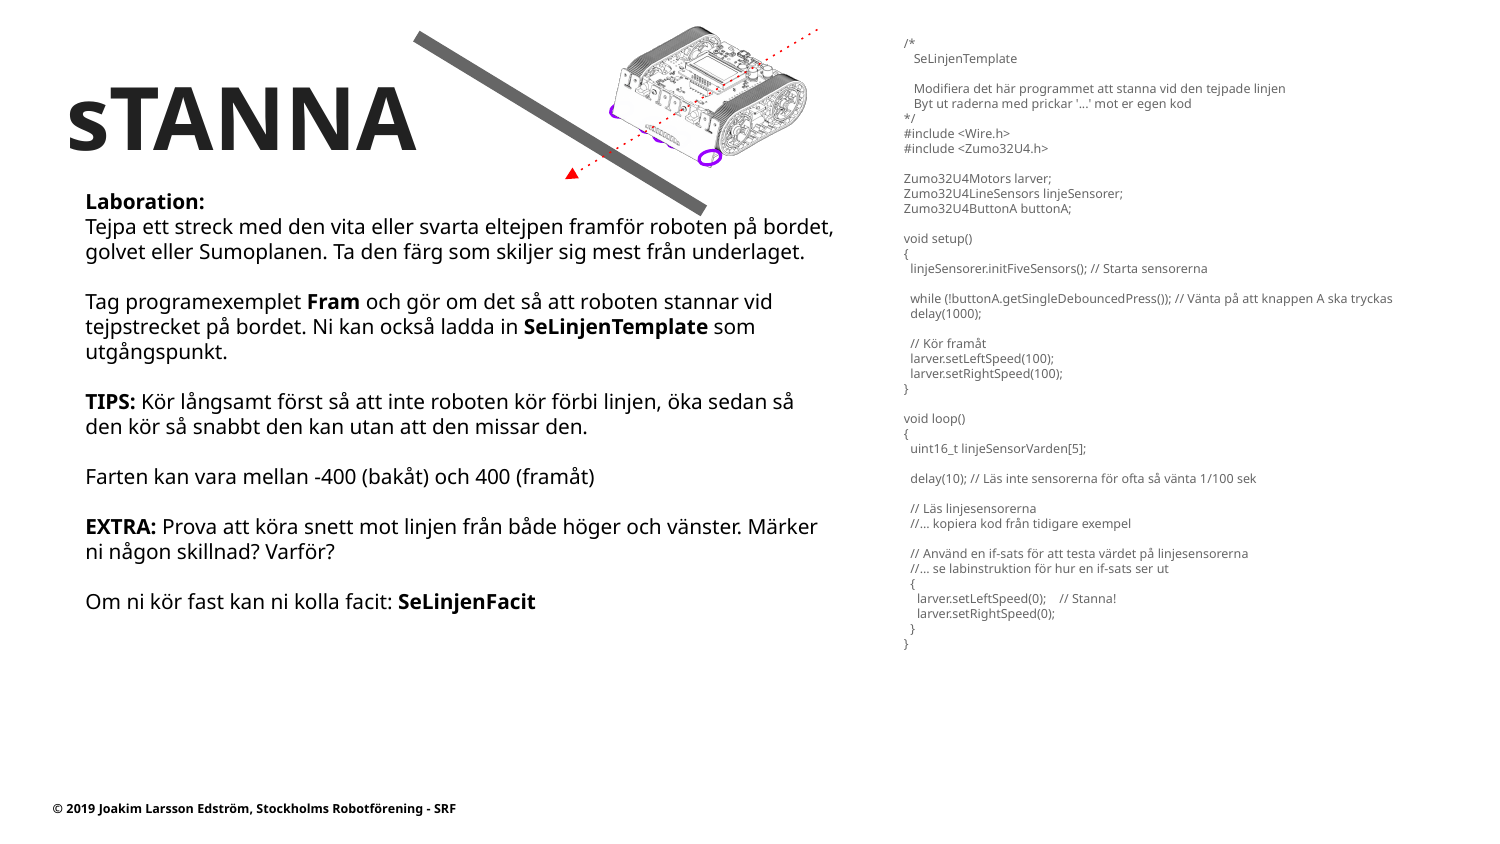

/*
 SeLinjenTemplate
 Modifiera det här programmet att stanna vid den tejpade linjen
 Byt ut raderna med prickar '...' mot er egen kod
*/
#include <Wire.h>
#include <Zumo32U4.h>
Zumo32U4Motors larver;
Zumo32U4LineSensors linjeSensorer;
Zumo32U4ButtonA buttonA;
void setup()
{
 linjeSensorer.initFiveSensors(); // Starta sensorerna
 while (!buttonA.getSingleDebouncedPress()); // Vänta på att knappen A ska tryckas
 delay(1000);
 // Kör framåt
 larver.setLeftSpeed(100);
 larver.setRightSpeed(100);
}
void loop()
{
 uint16_t linjeSensorVarden[5];
 delay(10); // Läs inte sensorerna för ofta så vänta 1/100 sek
 // Läs linjesensorerna
 //... kopiera kod från tidigare exempel
 // Använd en if-sats för att testa värdet på linjesensorerna
 //... se labinstruktion för hur en if-sats ser ut
 {
 larver.setLeftSpeed(0); // Stanna!
 larver.setRightSpeed(0);
 }
}
# sTANNA
Laboration:
Tejpa ett streck med den vita eller svarta eltejpen framför roboten på bordet, golvet eller Sumoplanen. Ta den färg som skiljer sig mest från underlaget.
Tag programexemplet Fram och gör om det så att roboten stannar vid tejpstrecket på bordet. Ni kan också ladda in SeLinjenTemplate som utgångspunkt.
TIPS: Kör långsamt först så att inte roboten kör förbi linjen, öka sedan så den kör så snabbt den kan utan att den missar den.
Farten kan vara mellan -400 (bakåt) och 400 (framåt)
EXTRA: Prova att köra snett mot linjen från både höger och vänster. Märker ni någon skillnad? Varför?
Om ni kör fast kan ni kolla facit: SeLinjenFacit
© 2019 Joakim Larsson Edström, Stockholms Robotförening - SRF